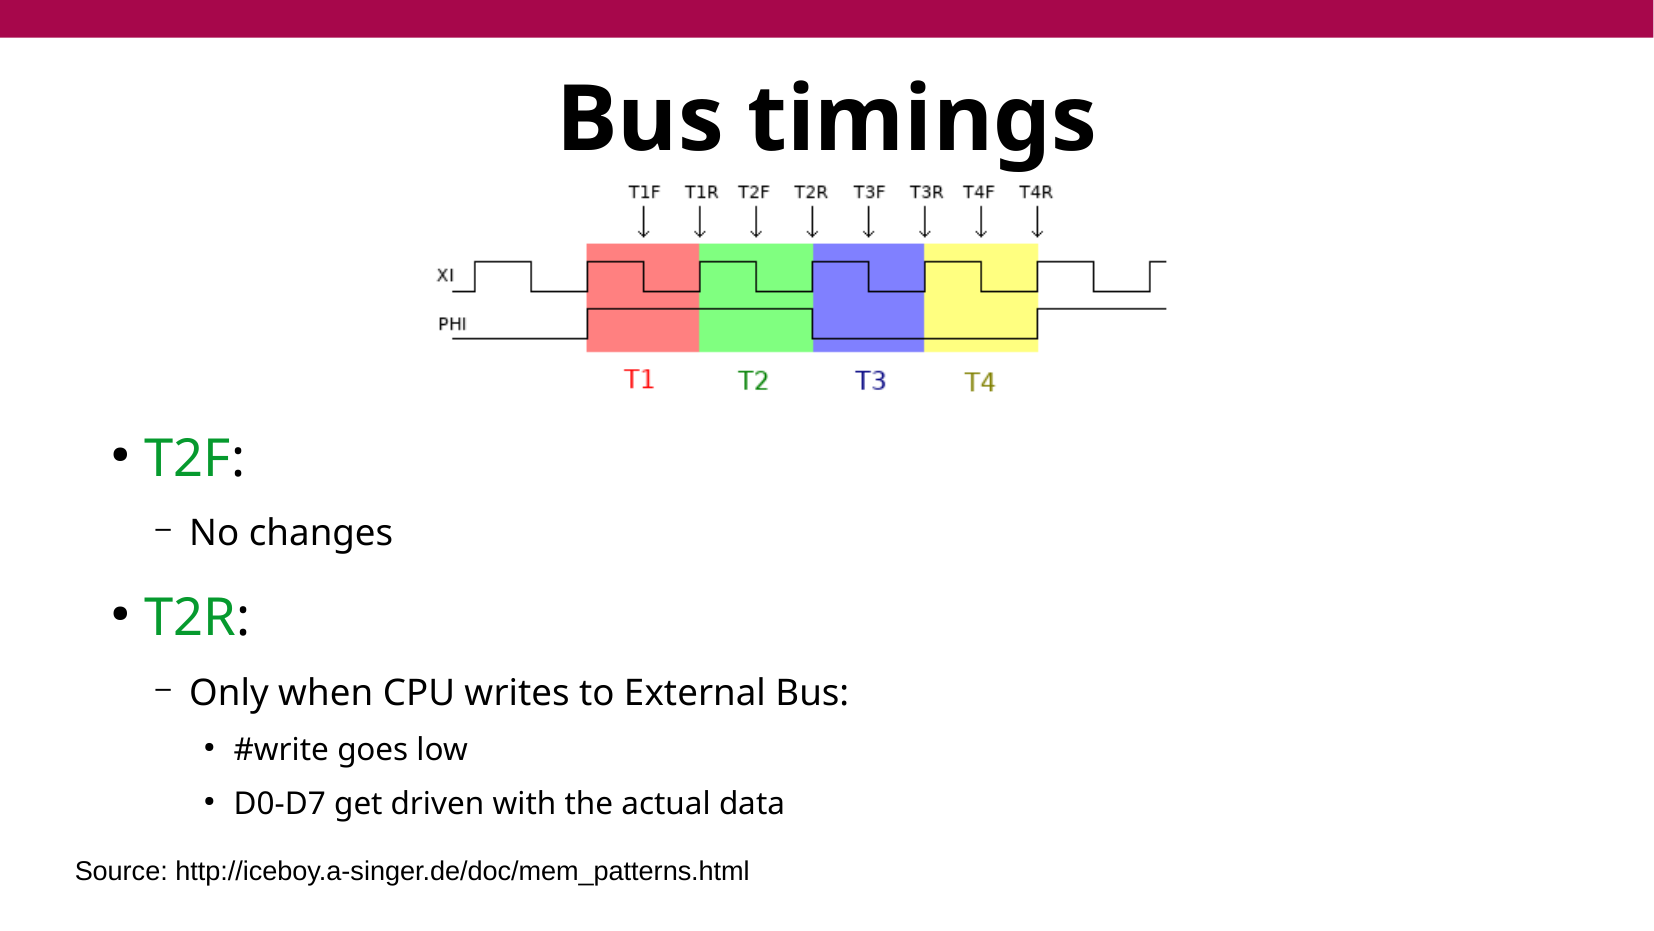

# Bus timings
T2F:
No changes
T2R:
Only when CPU writes to External Bus:
#write goes low
D0-D7 get driven with the actual data
Source: http://iceboy.a-singer.de/doc/mem_patterns.html